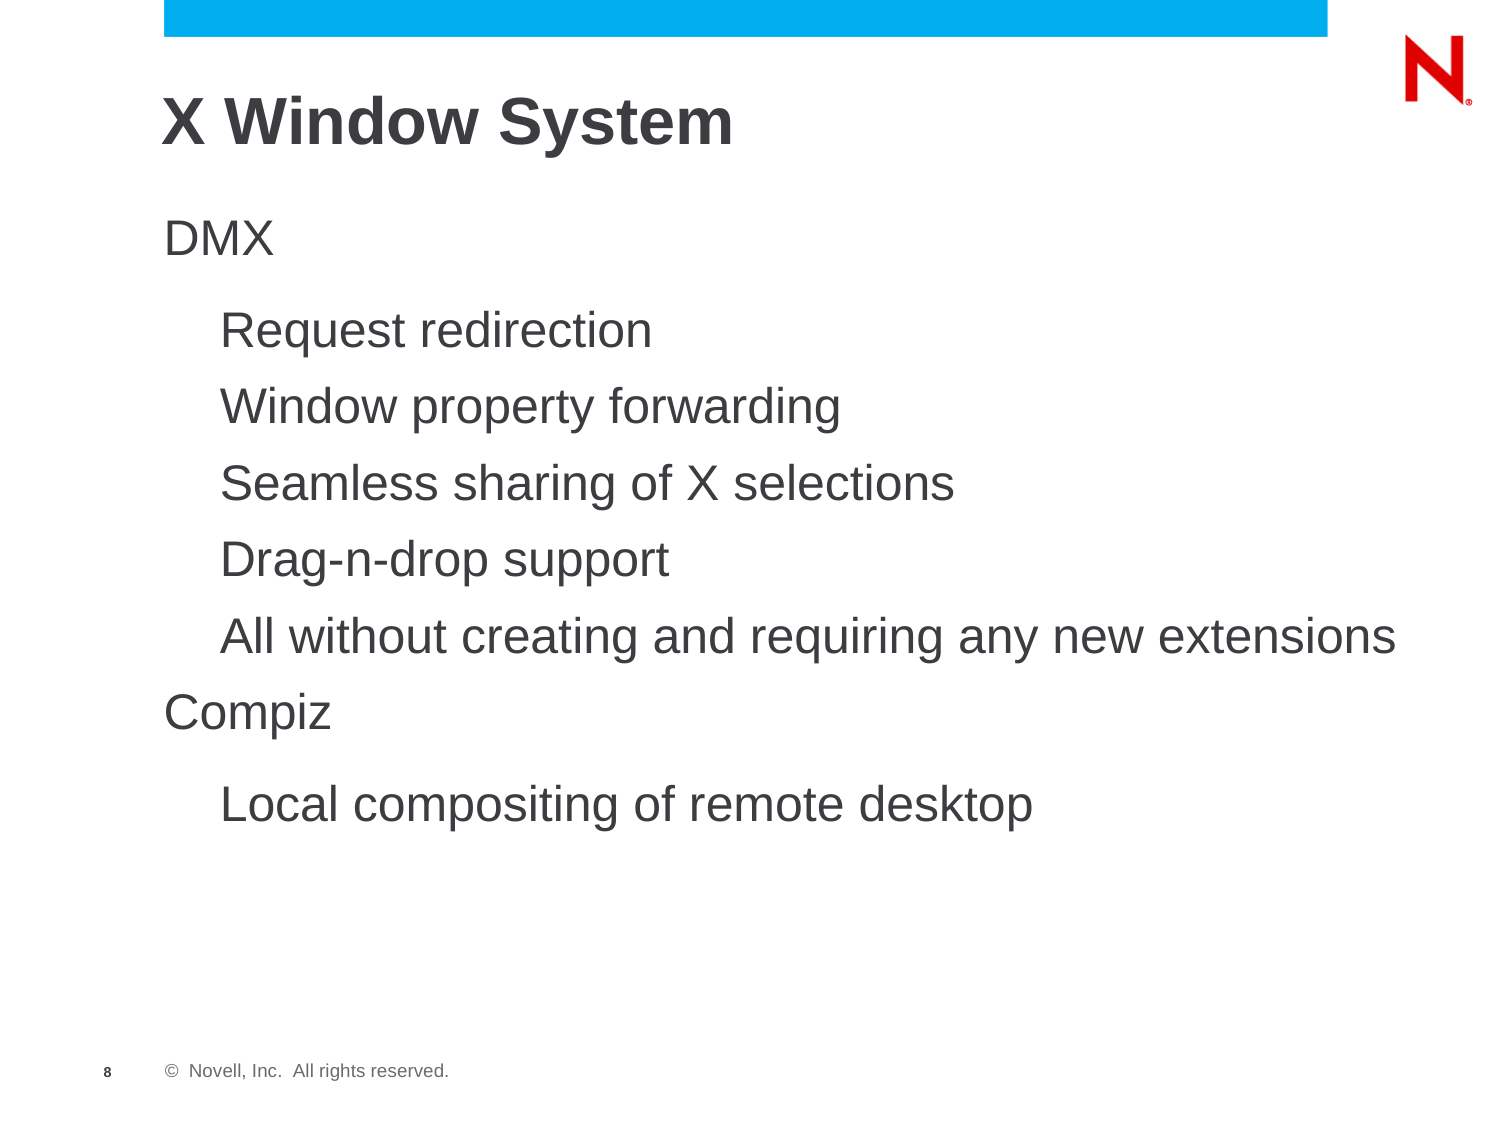

# X Window System
DMX
Request redirection
Window property forwarding
Seamless sharing of X selections
Drag-n-drop support
All without creating and requiring any new extensions
Compiz
Local compositing of remote desktop